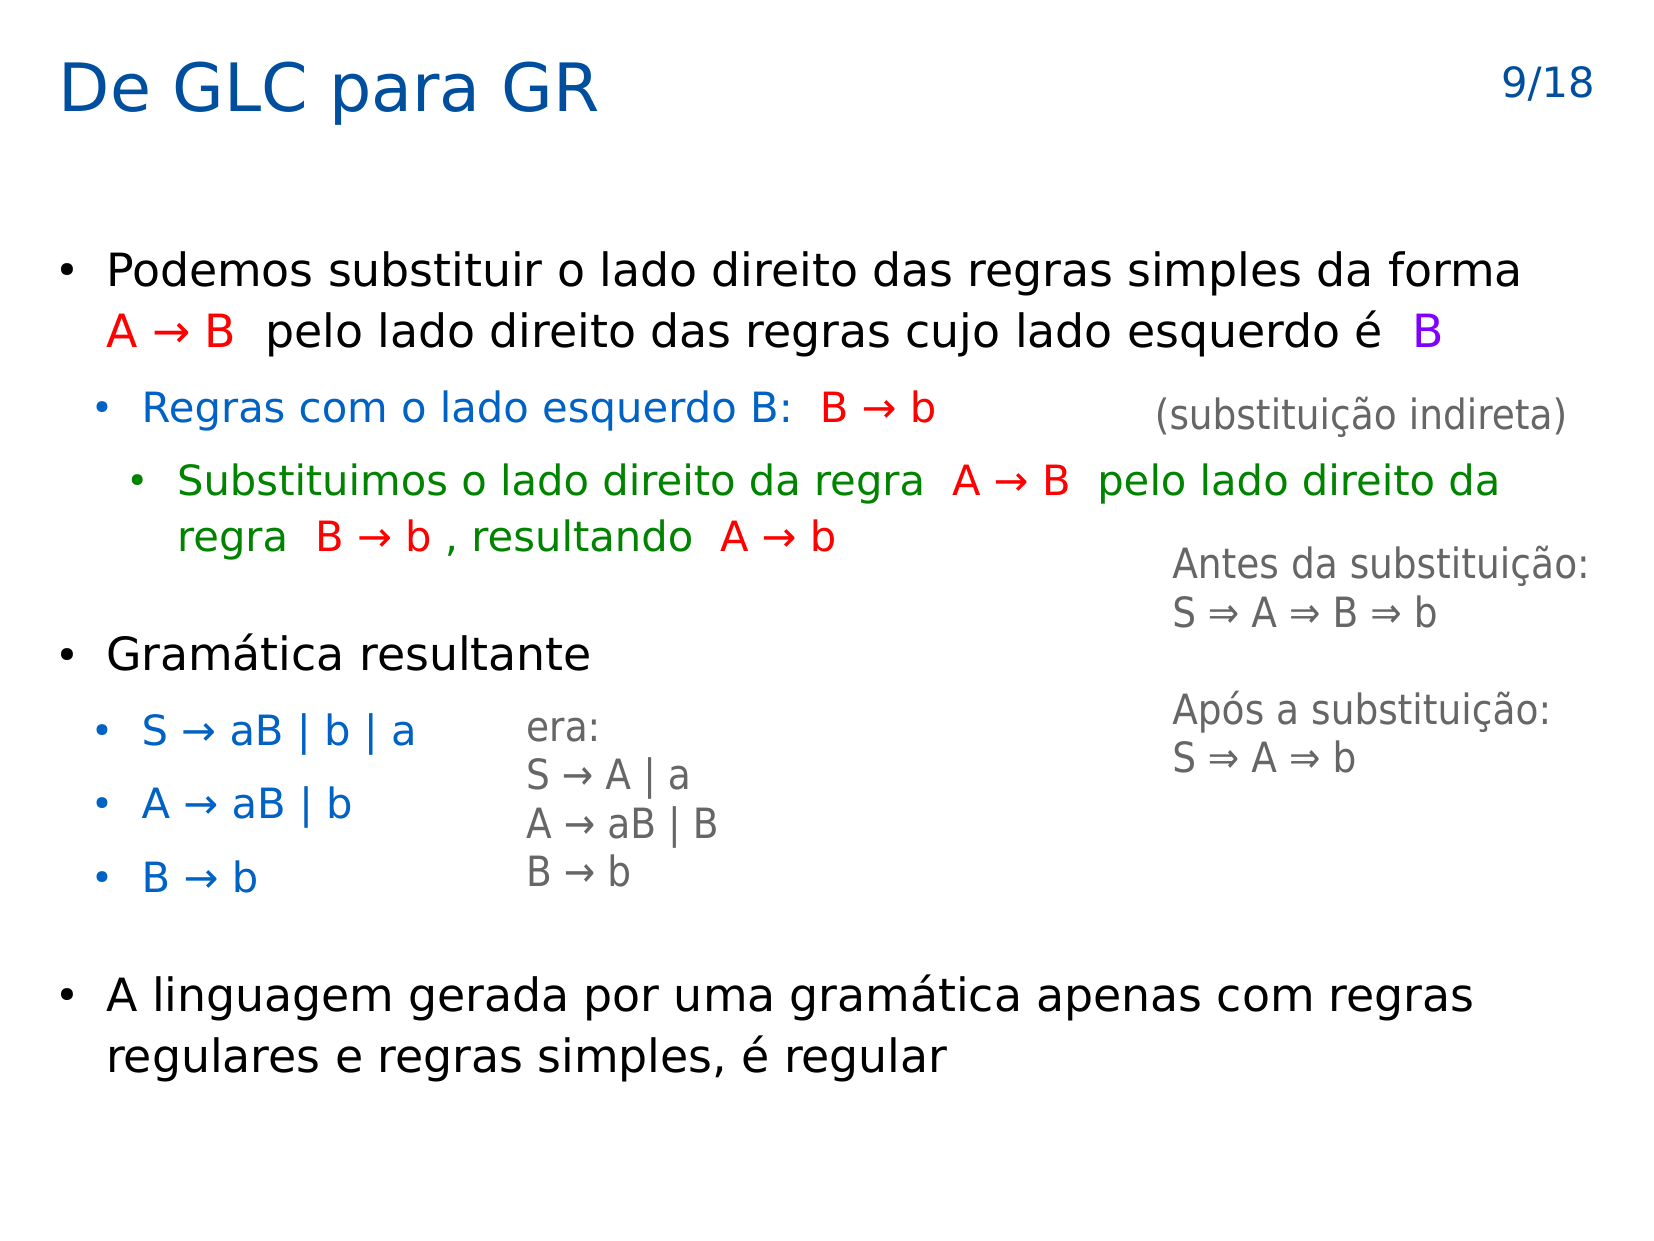

De GLC para GR
9
# Podemos substituir o lado direito das regras simples da forma A → B pelo lado direito das regras cujo lado esquerdo é B
Regras com o lado esquerdo B: B → b
Substituimos o lado direito da regra A → B pelo lado direito da regra B → b , resultando A → b
Gramática resultante
S → aB | b | a
A → aB | b
B → b
A linguagem gerada por uma gramática apenas com regras regulares e regras simples, é regular
(substituição indireta)
Antes da substituição:
S ⇒ A ⇒ B ⇒ b
Após a substituição:
S ⇒ A ⇒ b
era:
S → A | a
A → aB | B
B → b